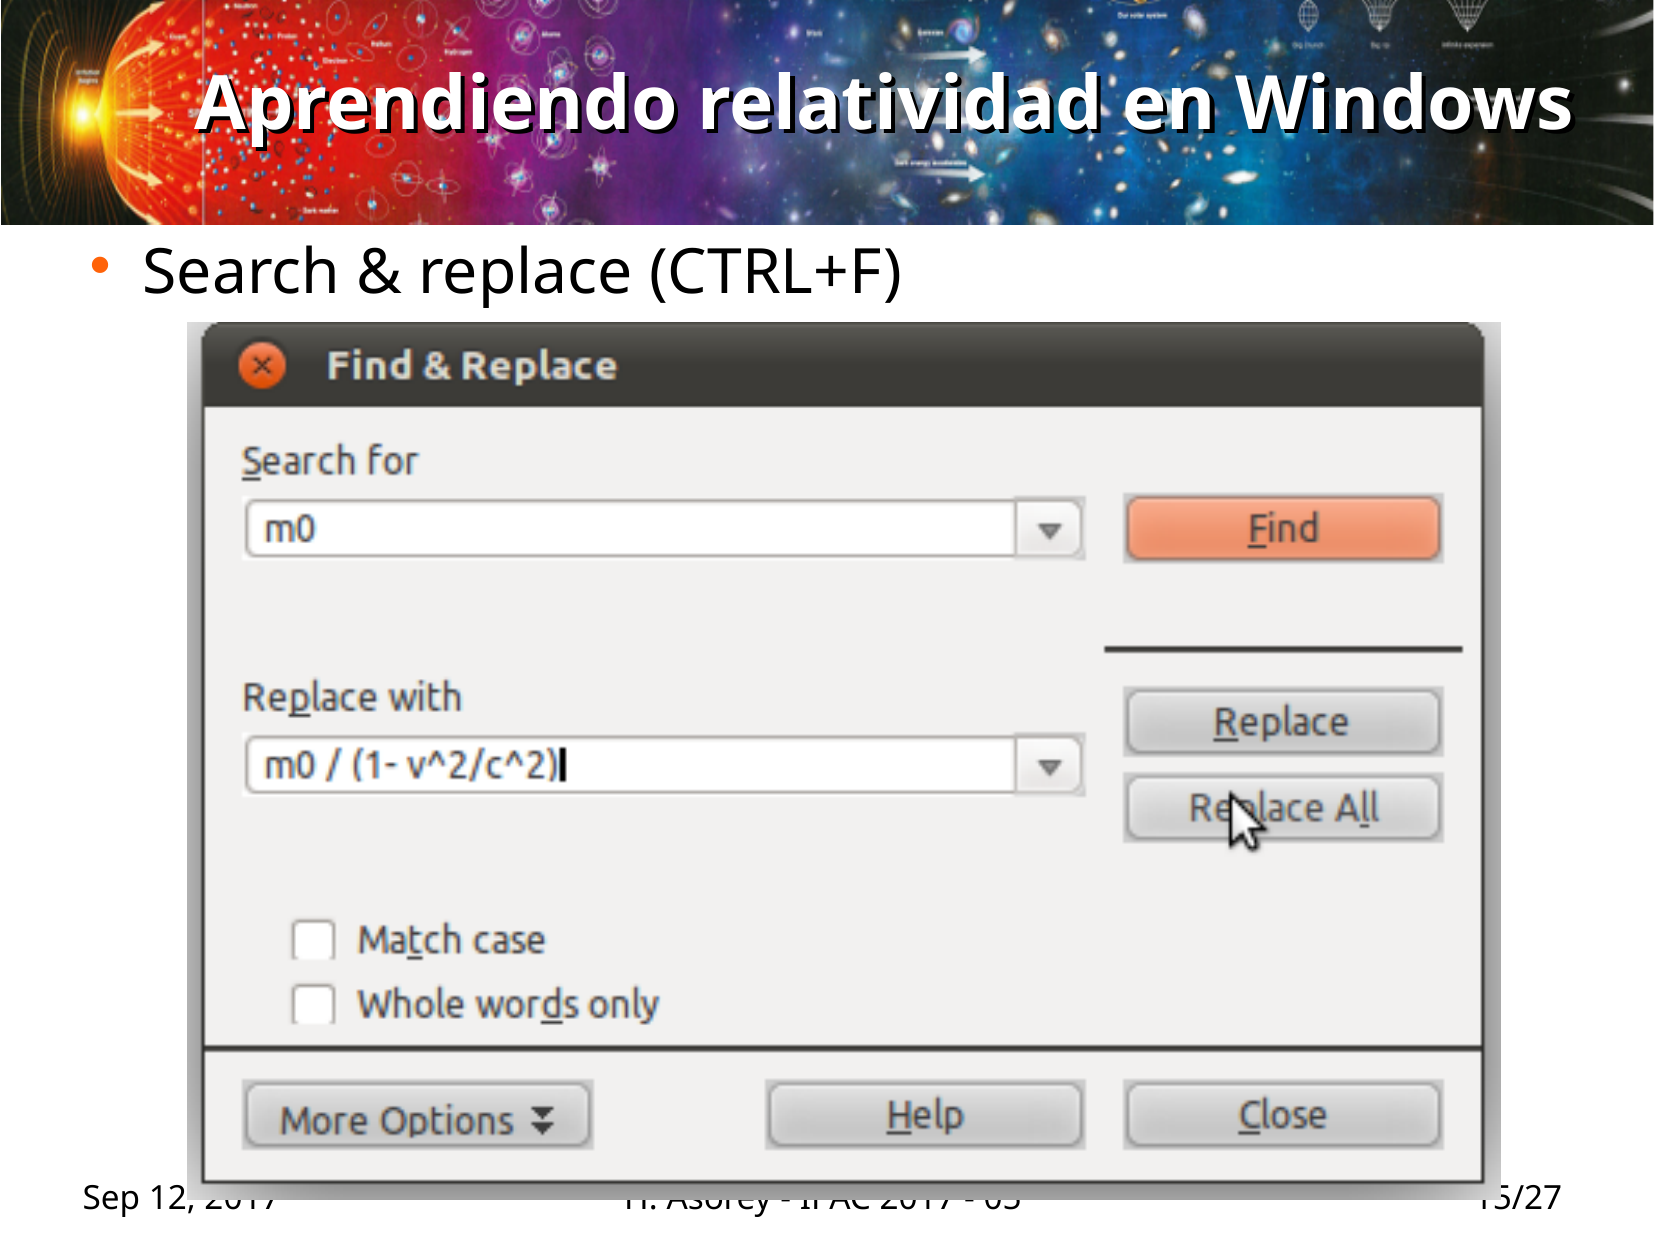

# Aprendiendo relatividad en Windows
Search & replace (CTRL+F)
Sep 12, 2017
H. Asorey - IPAC 2017 - 05
15